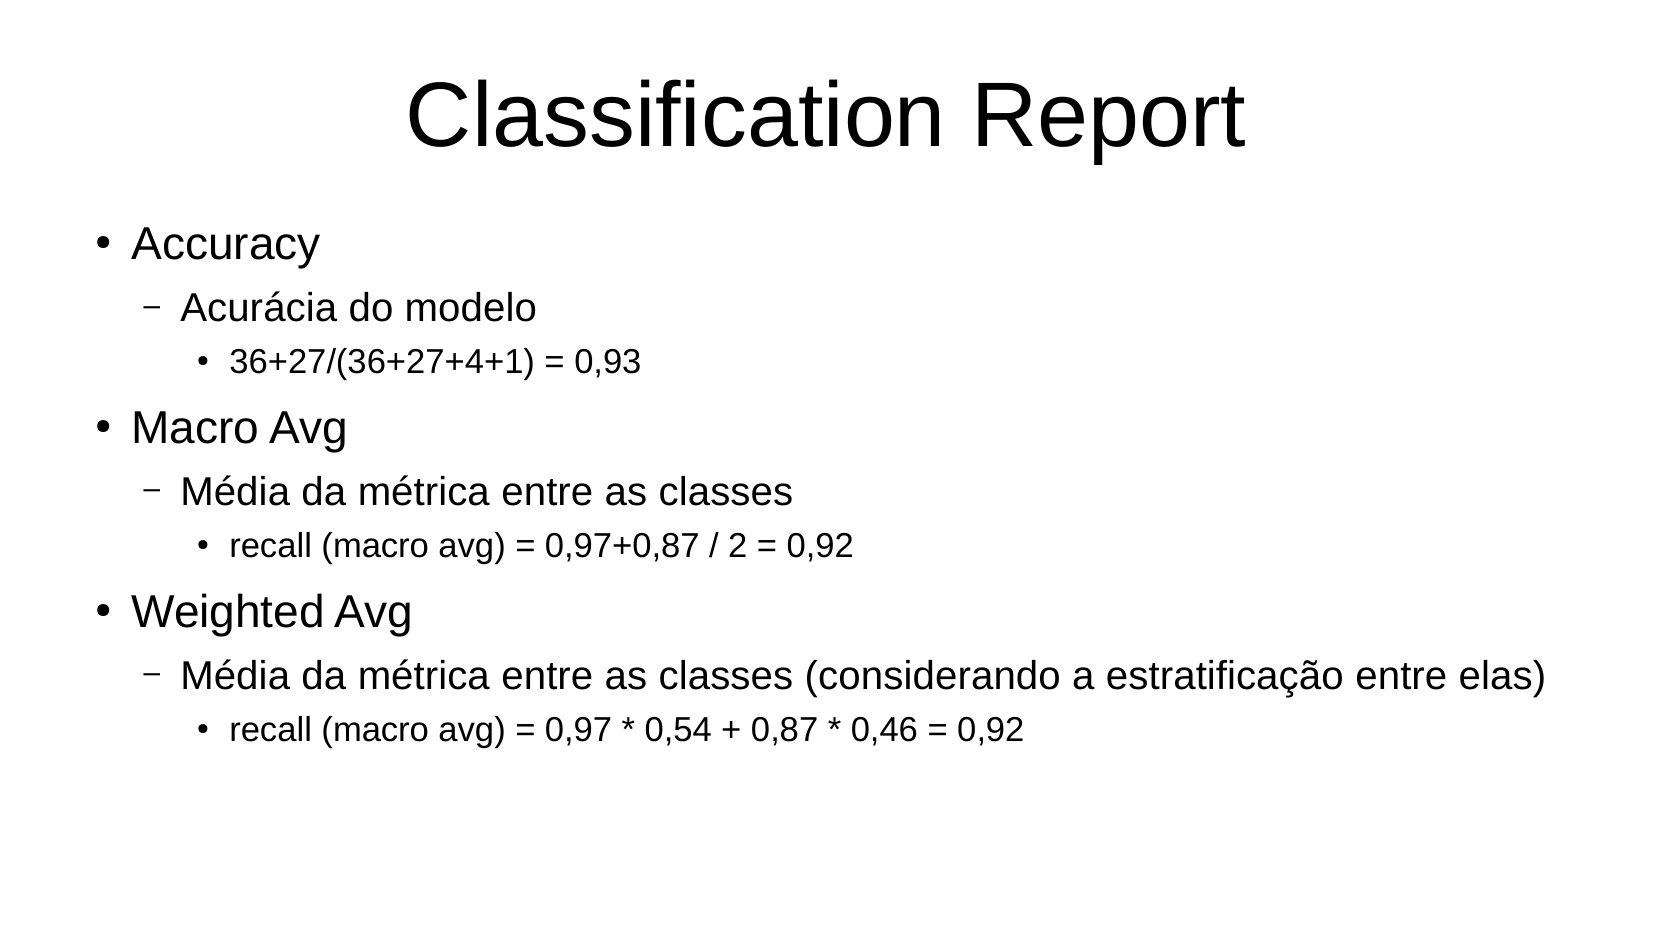

# Classification Report
Accuracy
Acurácia do modelo
36+27/(36+27+4+1) = 0,93
Macro Avg
Média da métrica entre as classes
recall (macro avg) = 0,97+0,87 / 2 = 0,92
Weighted Avg
Média da métrica entre as classes (considerando a estratificação entre elas)
recall (macro avg) = 0,97 * 0,54 + 0,87 * 0,46 = 0,92